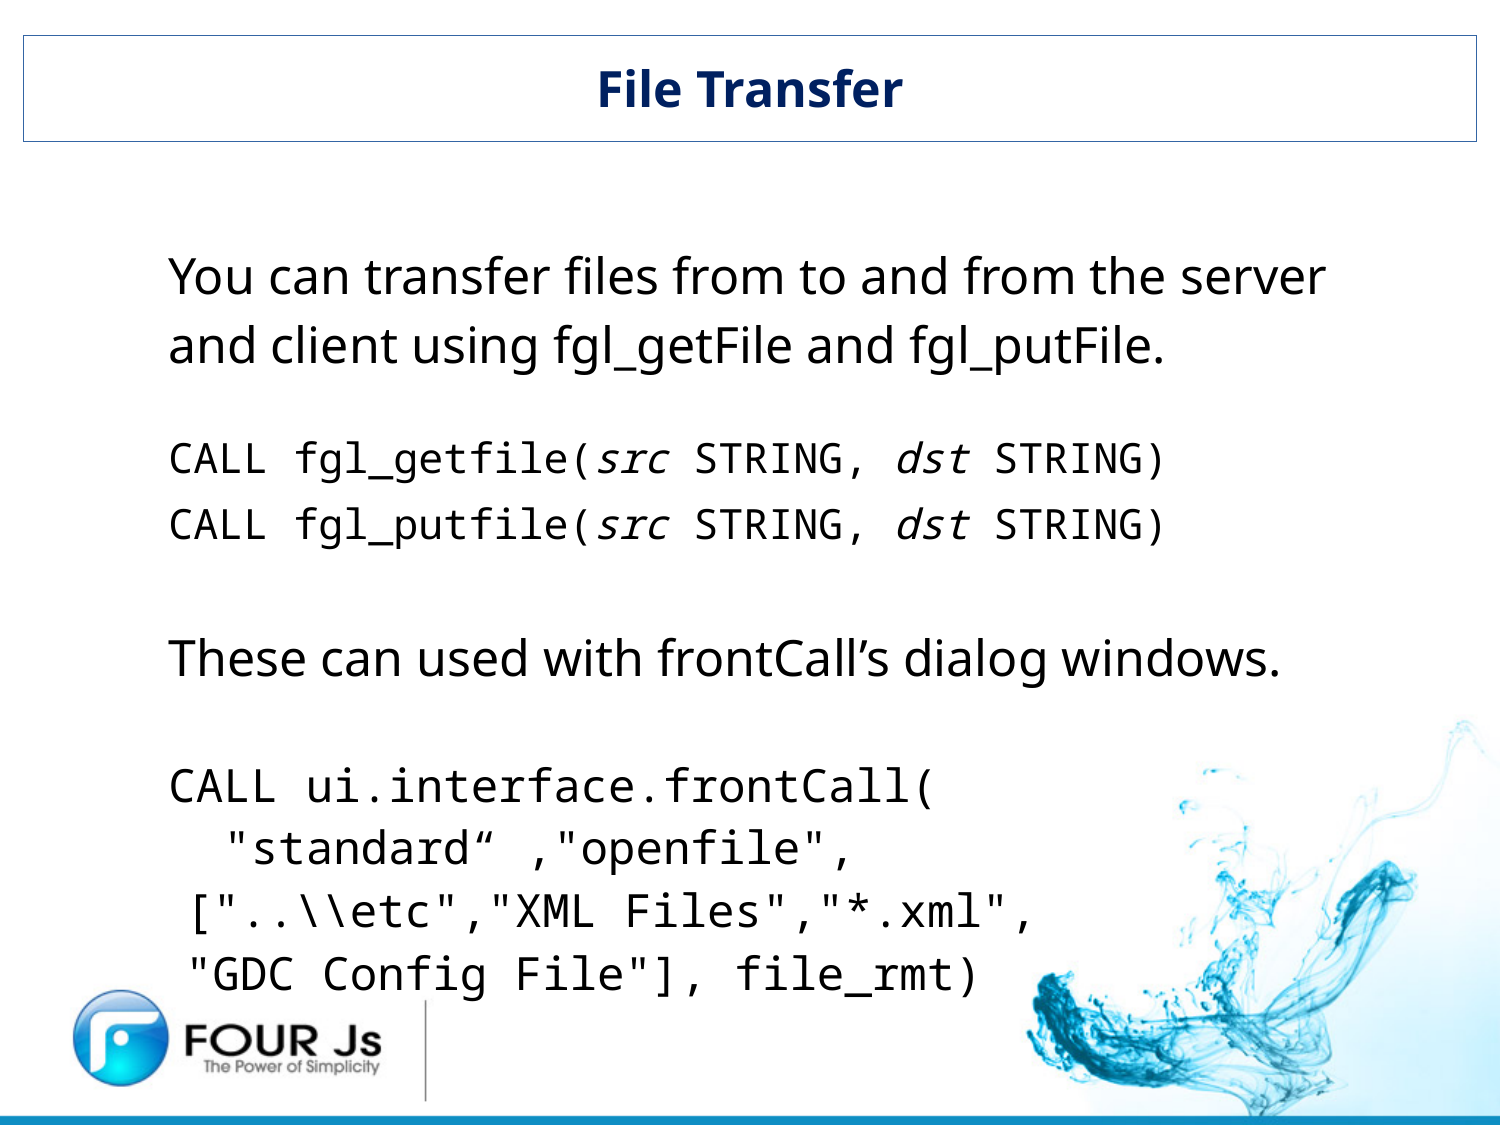

# File Transfer
You can transfer files from to and from the server and client using fgl_getFile and fgl_putFile.
CALL fgl_getfile(src STRING, dst STRING)
CALL fgl_putfile(src STRING, dst STRING)
These can used with frontCall’s dialog windows.
CALL ui.interface.frontCall(
 "standard“ ,"openfile",
	["..\\etc","XML Files","*.xml",
	"GDC Config File"], file_rmt)